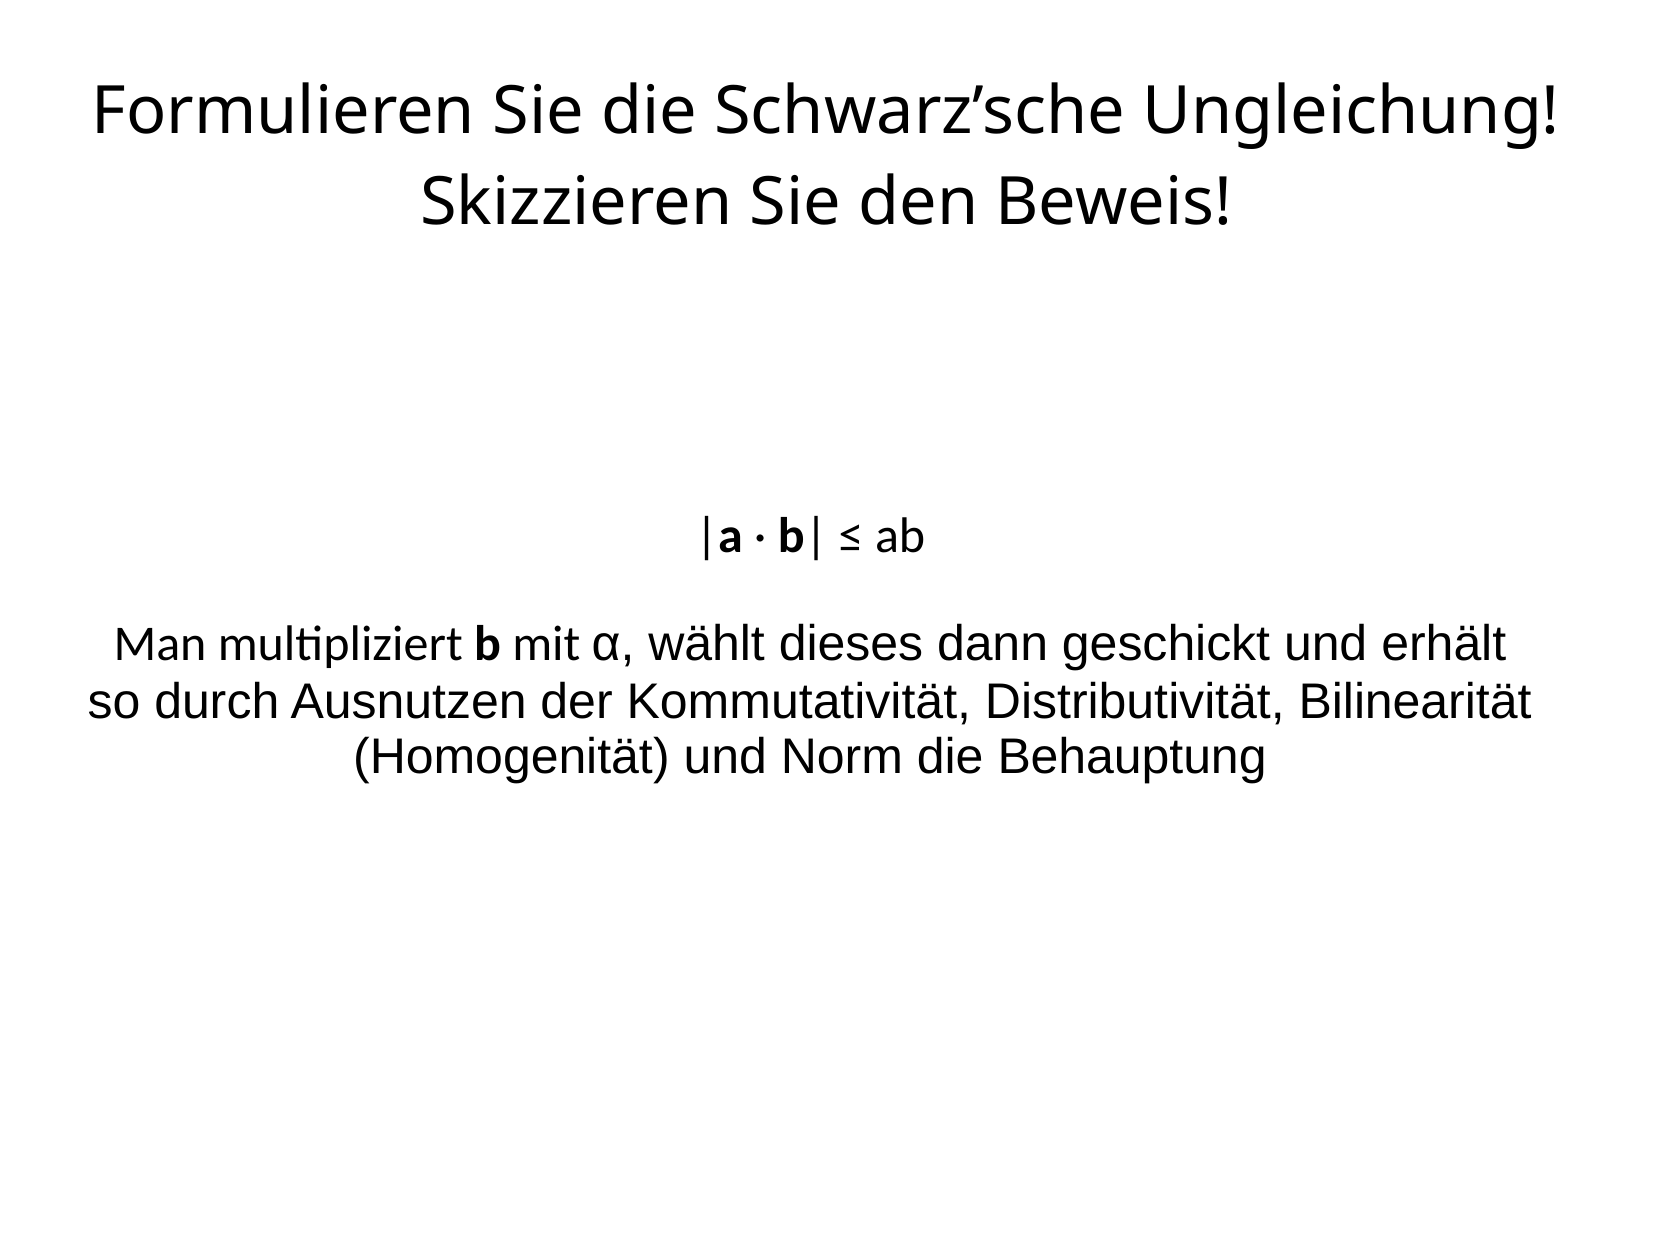

# Formulieren Sie die Schwarz’sche Ungleichung! Skizzieren Sie den Beweis!
|a · b| ≤ ab
Man multipliziert b mit α, wählt dieses dann geschickt und erhält so durch Ausnutzen der Kommutativität, Distributivität, Bilinearität (Homogenität) und Norm die Behauptung